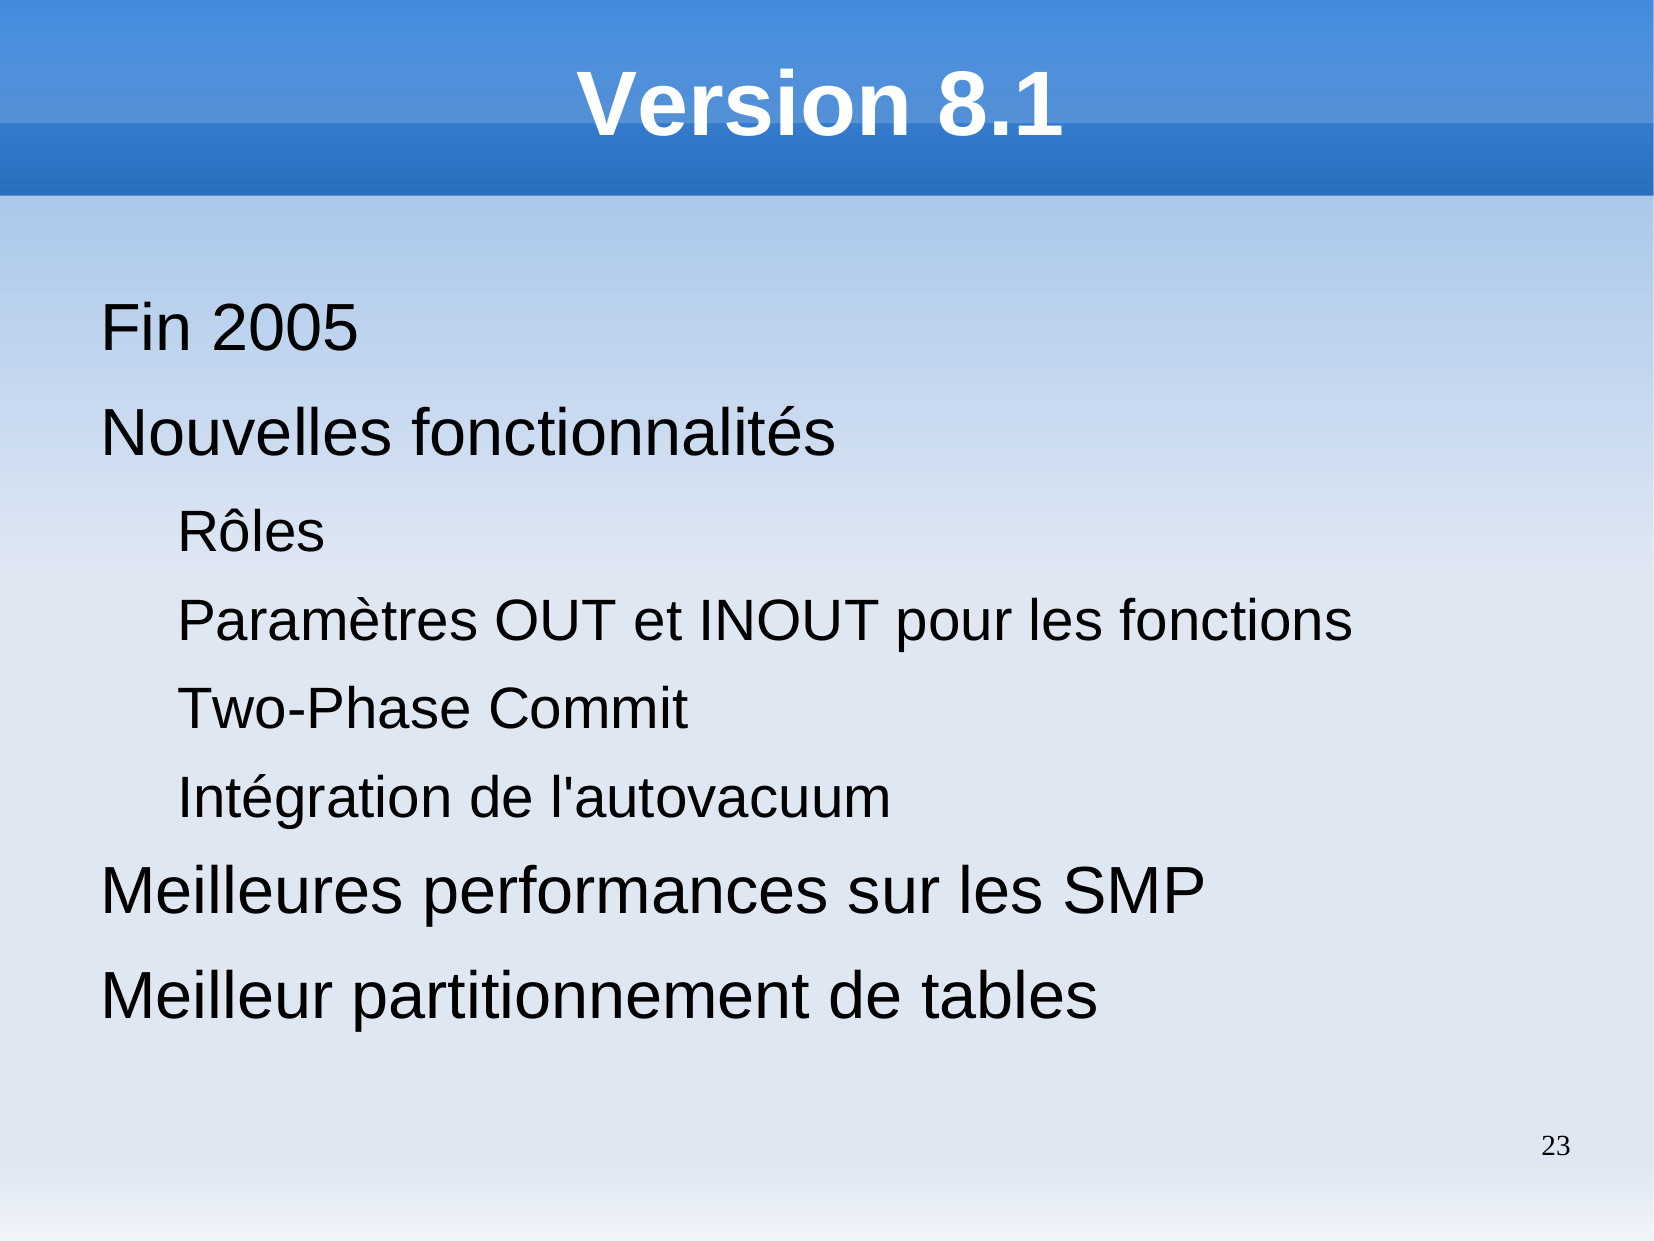

# Version 8.1
Fin 2005
Nouvelles fonctionnalités
Rôles
Paramètres OUT et INOUT pour les fonctions
Two-Phase Commit
Intégration de l'autovacuum
Meilleures performances sur les SMP
Meilleur partitionnement de tables
23